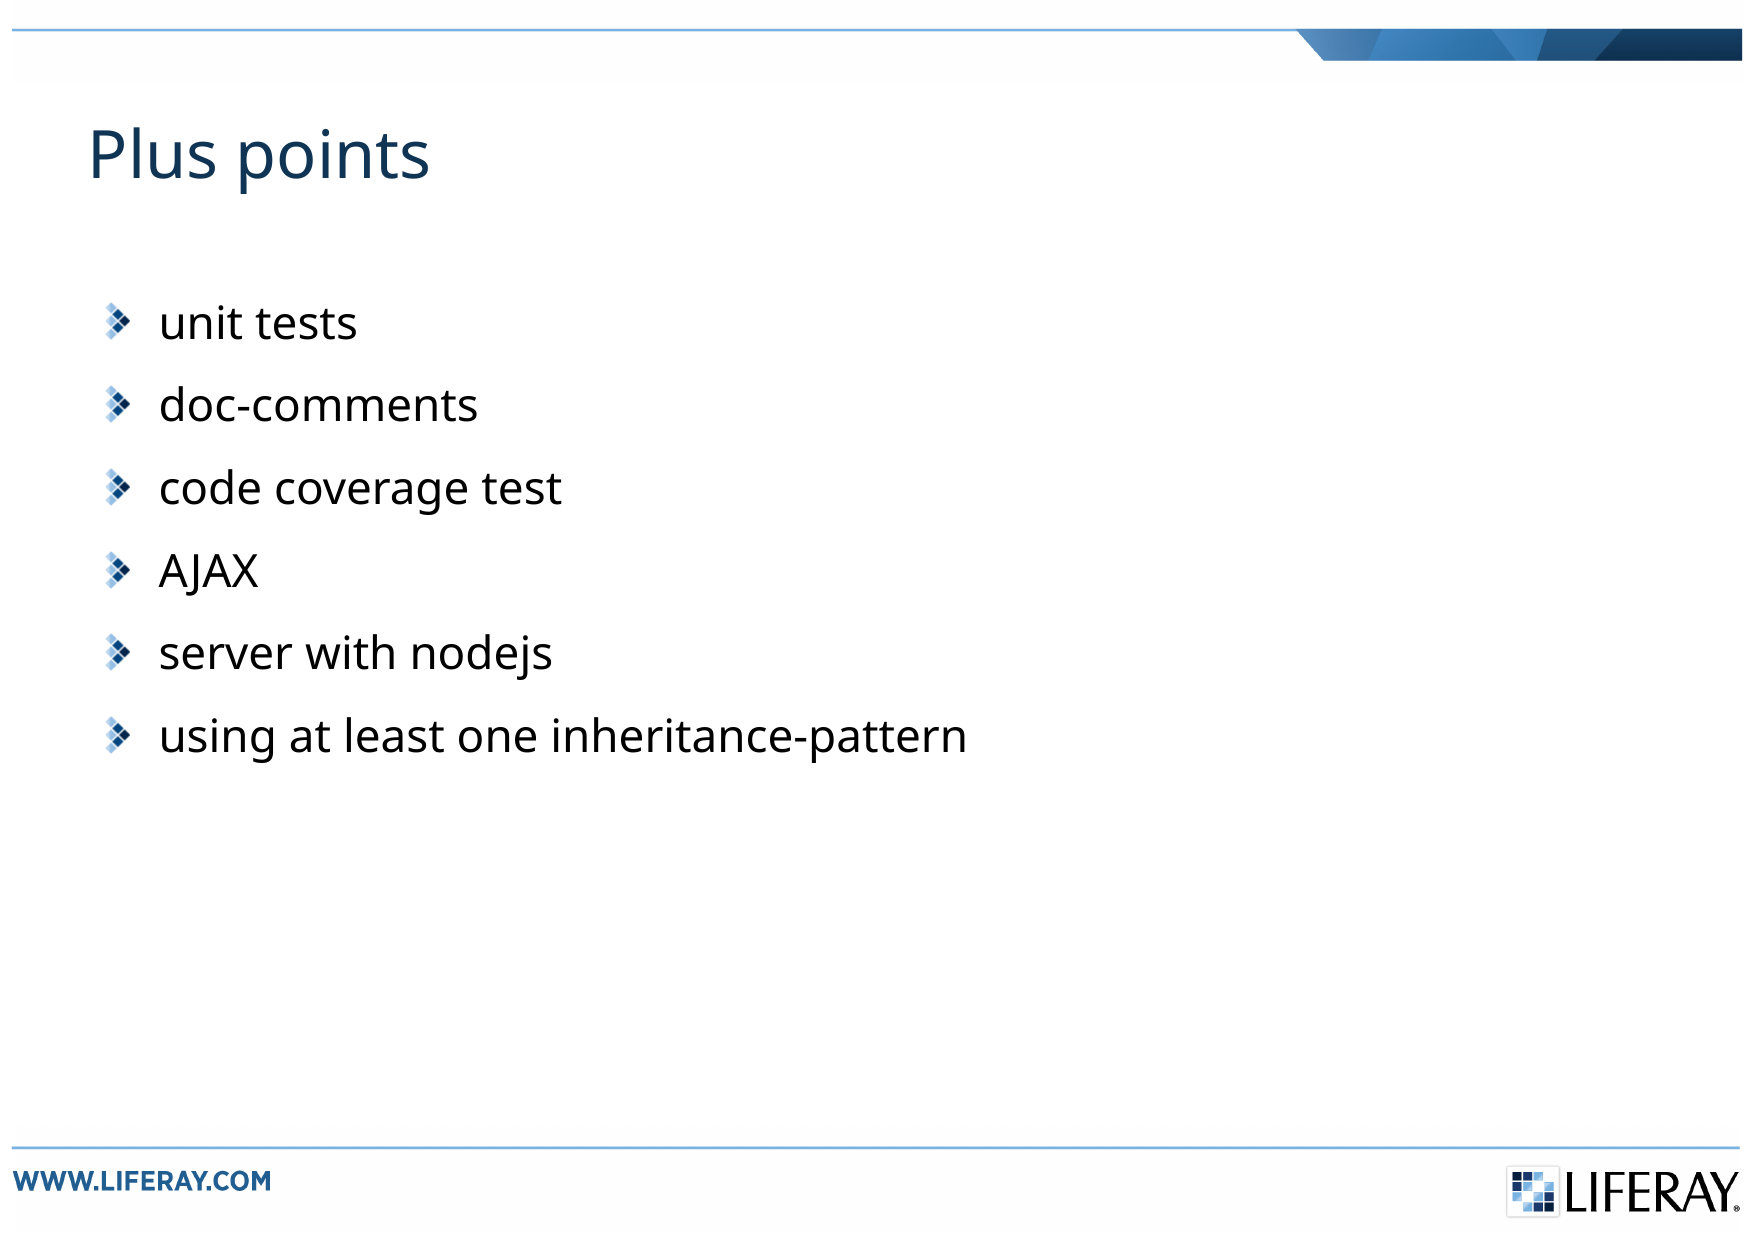

# Plus points
unit tests
doc-comments
code coverage test
AJAX
server with nodejs
using at least one inheritance-pattern